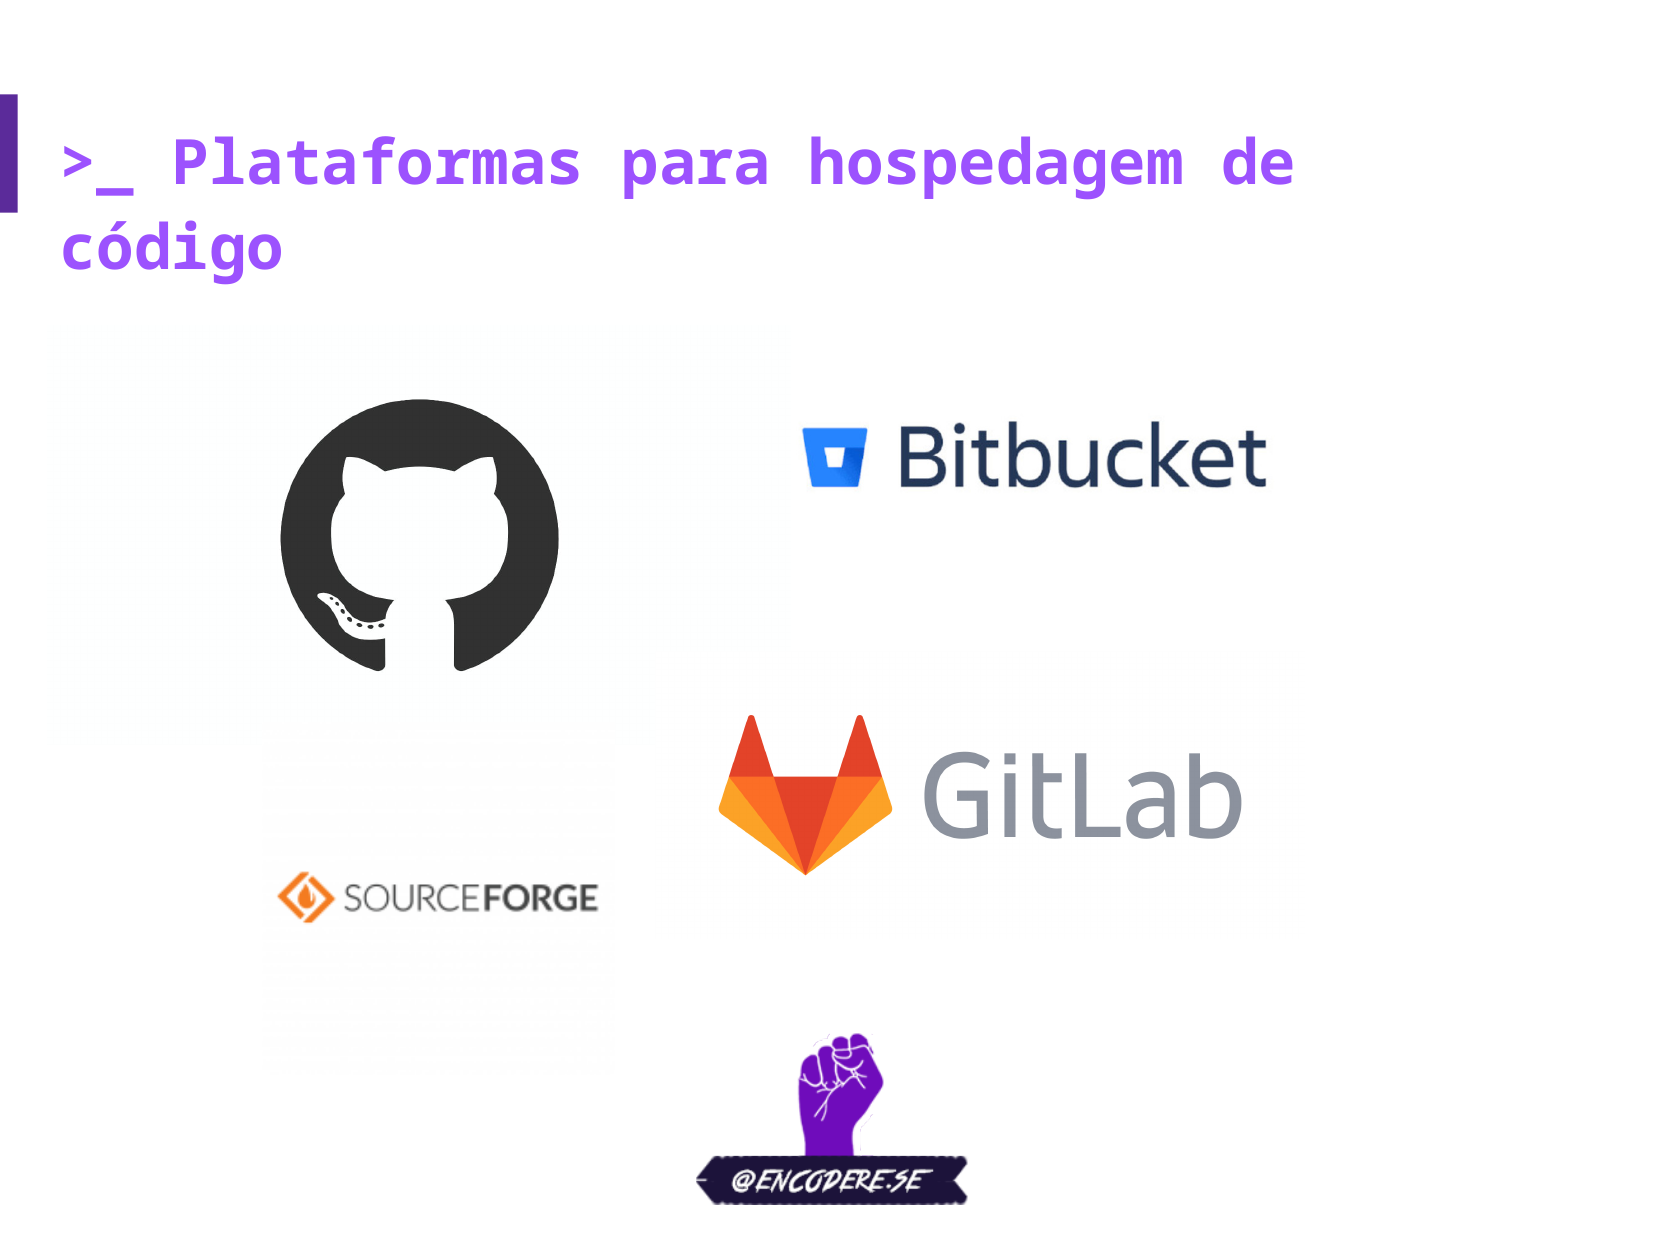

# >_ Plataformas para hospedagem de código